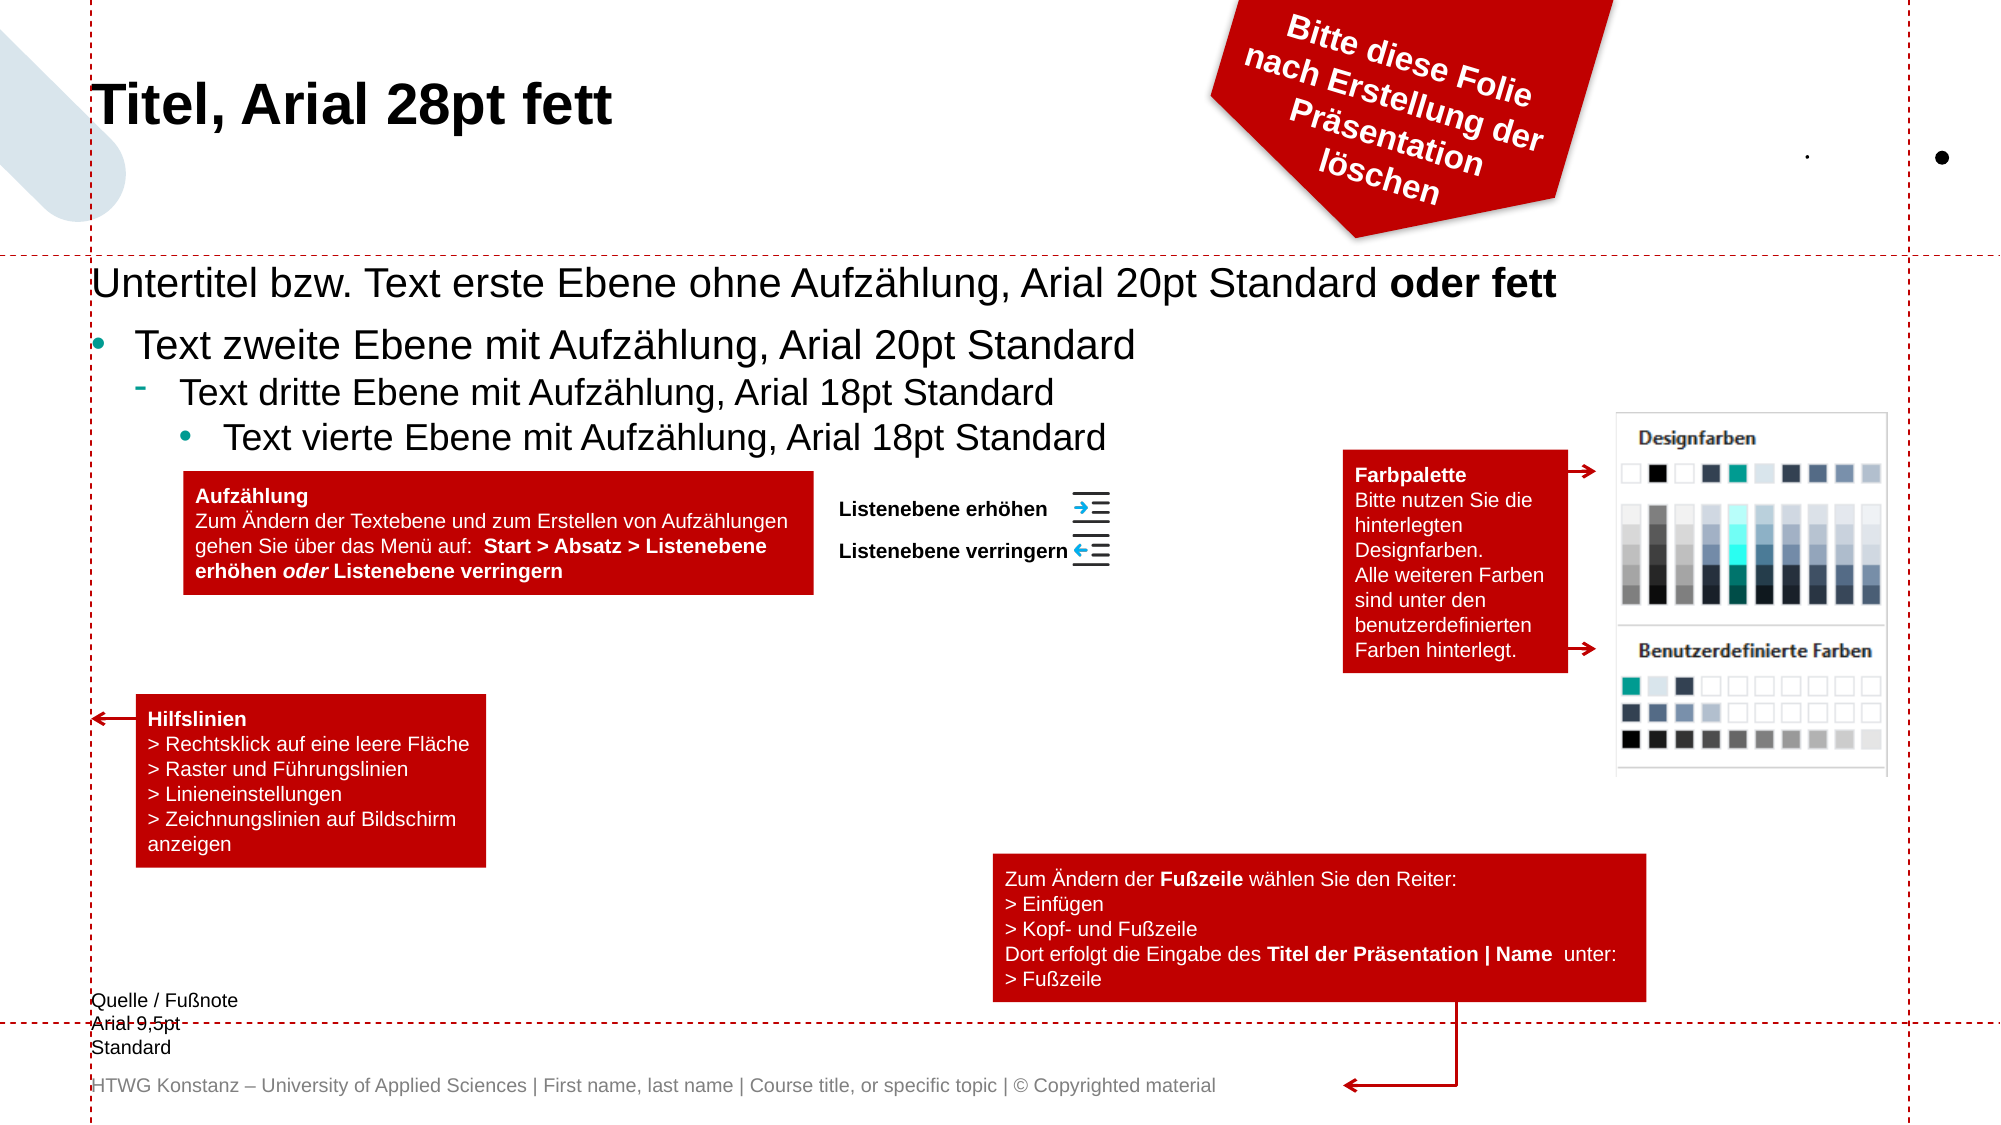

Bitte diese Folie
nach Erstellung der
Präsentation
 löschen
# Titel, Arial 28pt fett
Untertitel bzw. Text erste Ebene ohne Aufzählung, Arial 20pt Standard oder fett
Text zweite Ebene mit Aufzählung, Arial 20pt Standard
Text dritte Ebene mit Aufzählung, Arial 18pt Standard
Text vierte Ebene mit Aufzählung, Arial 18pt Standard
Farbpalette
Bitte nutzen Sie die hinterlegten Designfarben.
Alle weiteren Farben sind unter den benutzerdefinierten Farben hinterlegt.
Aufzählung
Zum Ändern der Textebene und zum Erstellen von Aufzählungen gehen Sie über das Menü auf: Start > Absatz > Listenebene erhöhen oder Listenebene verringern
Listenebene erhöhen
Listenebene verringern
Hilfslinien
> Rechtsklick auf eine leere Fläche
> Raster und Führungslinien
> Linieneinstellungen
> Zeichnungslinien auf Bildschirm anzeigen
Zum Ändern der Fußzeile wählen Sie den Reiter:
> Einfügen
> Kopf- und Fußzeile
Dort erfolgt die Eingabe des Titel der Präsentation | Name unter:
> Fußzeile
Quelle / Fußnote Arial 9,5pt Standard
HTWG Konstanz – University of Applied Sciences | First name, last name | Course title, or specific topic | © Copyrighted material